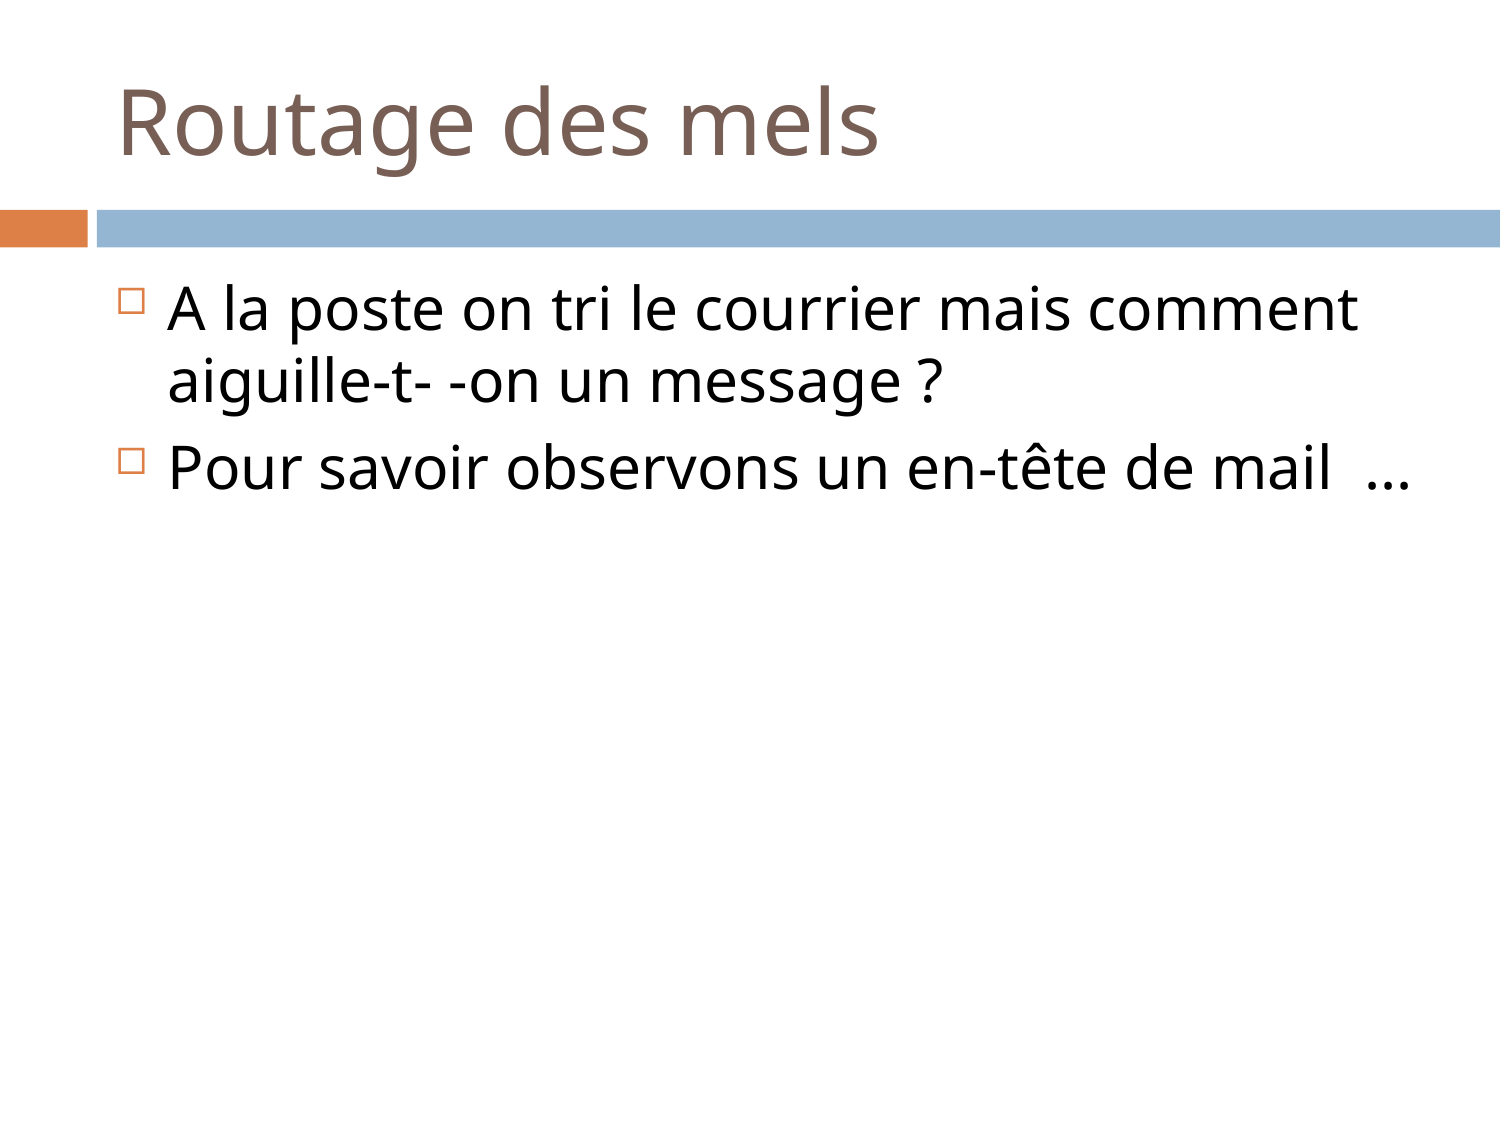

# Routage des mels
A la poste on tri le courrier mais comment aiguille-t- -on un message ?
Pour savoir observons un en-tête de mail ...